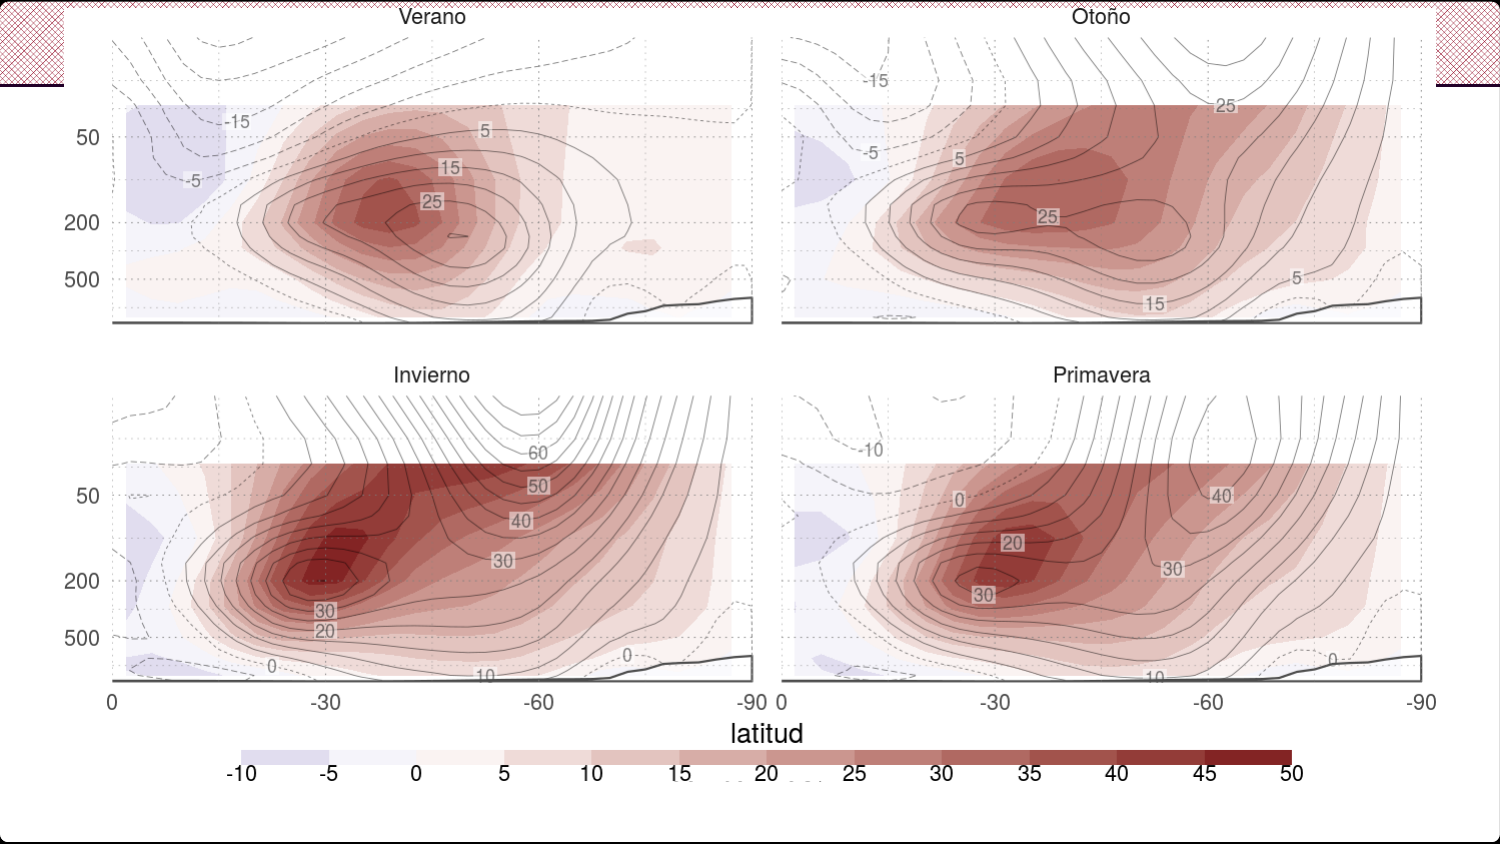

# Validación de corrida Control
Media zonal del viento zonal para SPEED en sombreado y NCEP en contornos.